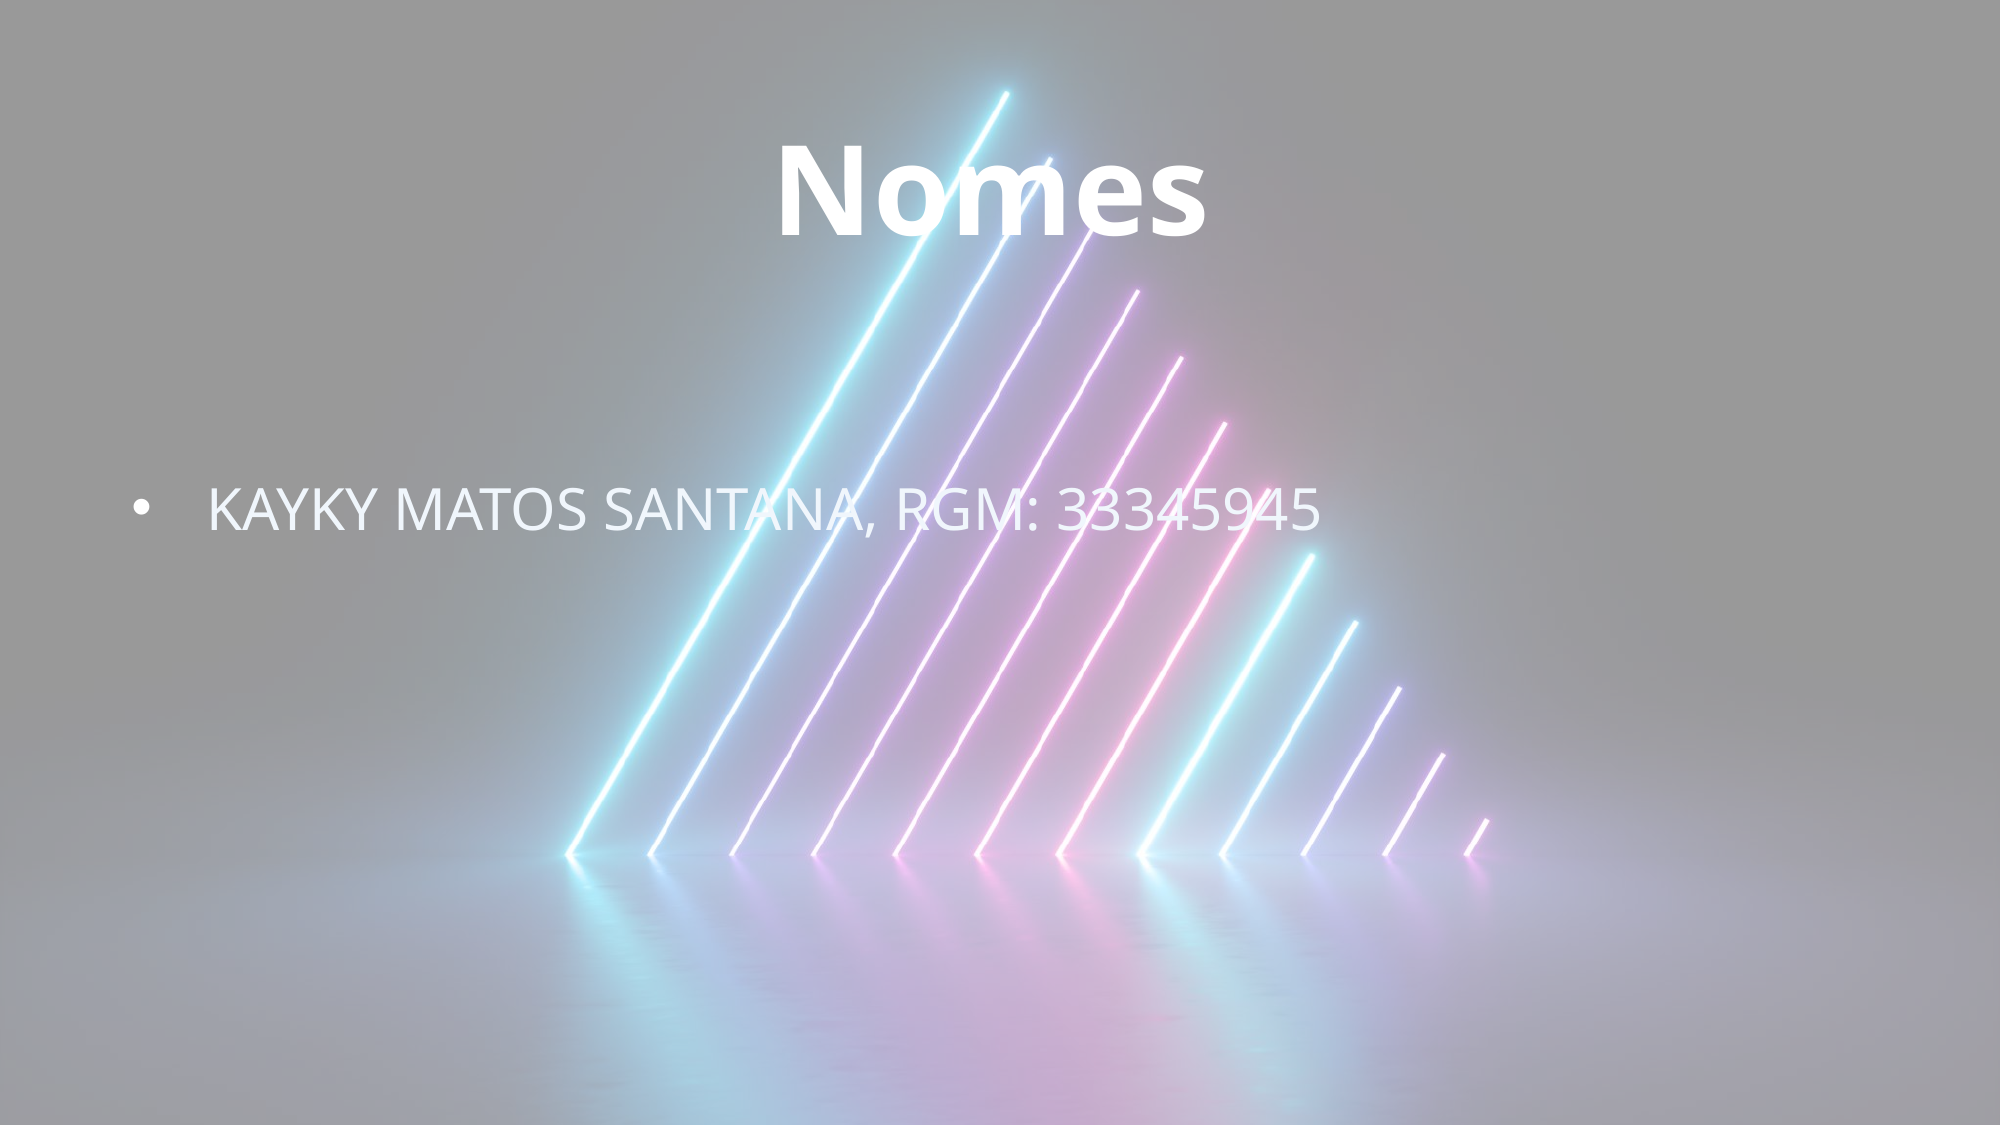

# Nomes
KAYKY MATOS SANTANA, RGM: 33345945